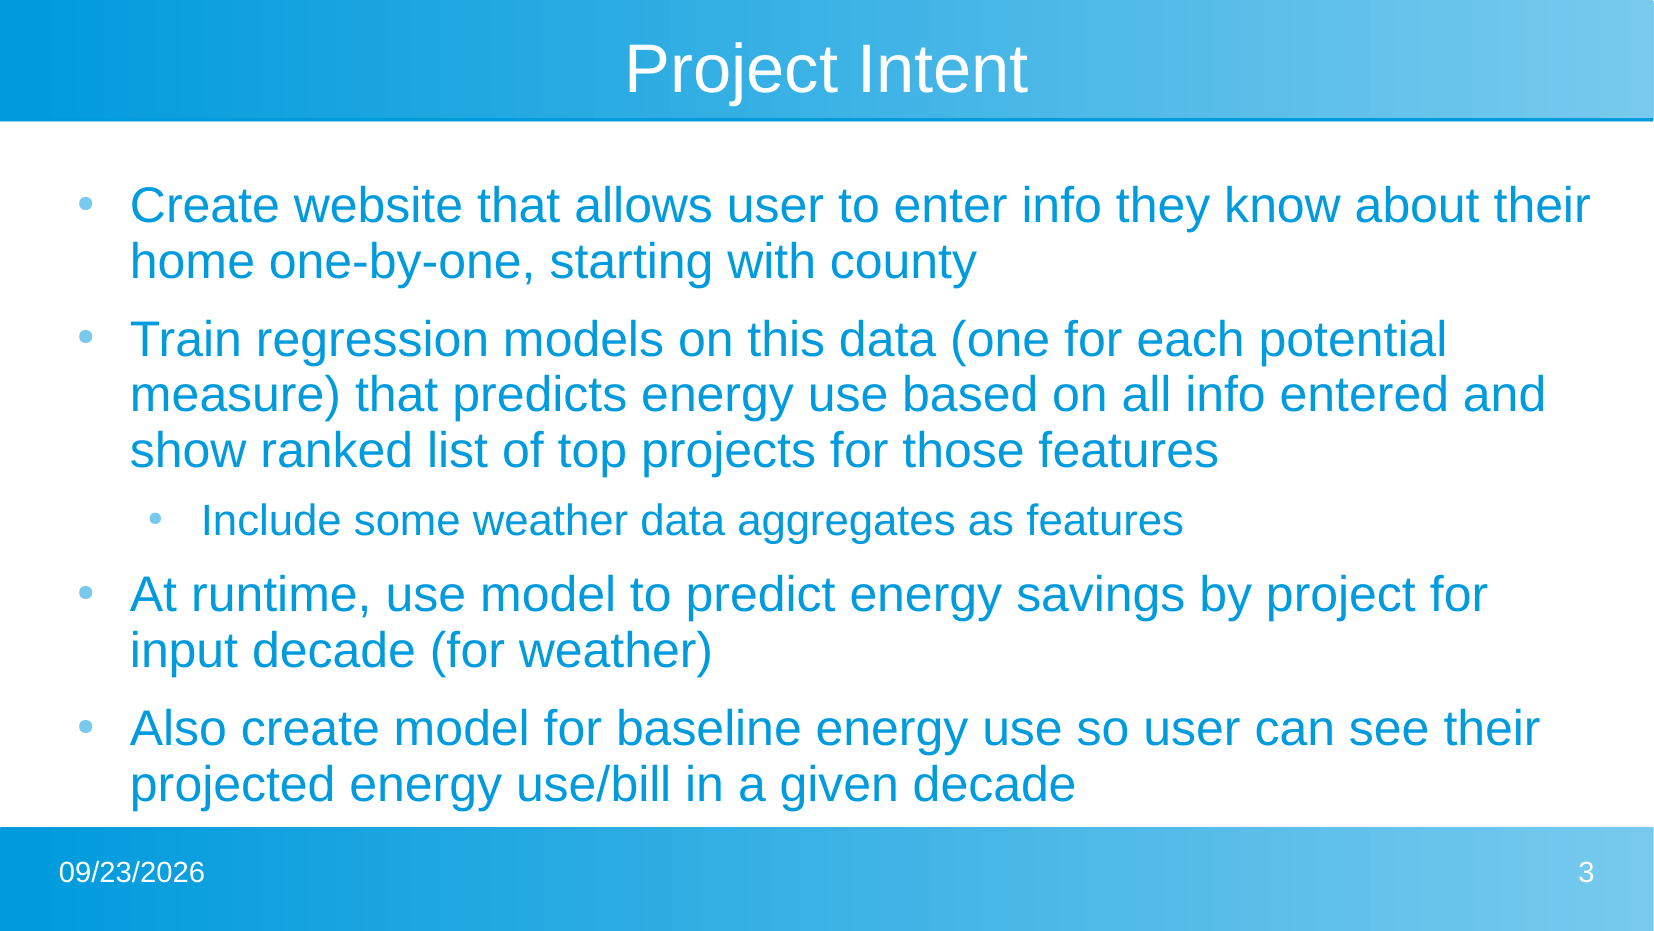

# Project Intent
Create website that allows user to enter info they know about their home one-by-one, starting with county
Train regression models on this data (one for each potential measure) that predicts energy use based on all info entered and show ranked list of top projects for those features
Include some weather data aggregates as features
At runtime, use model to predict energy savings by project for input decade (for weather)
Also create model for baseline energy use so user can see their projected energy use/bill in a given decade
3